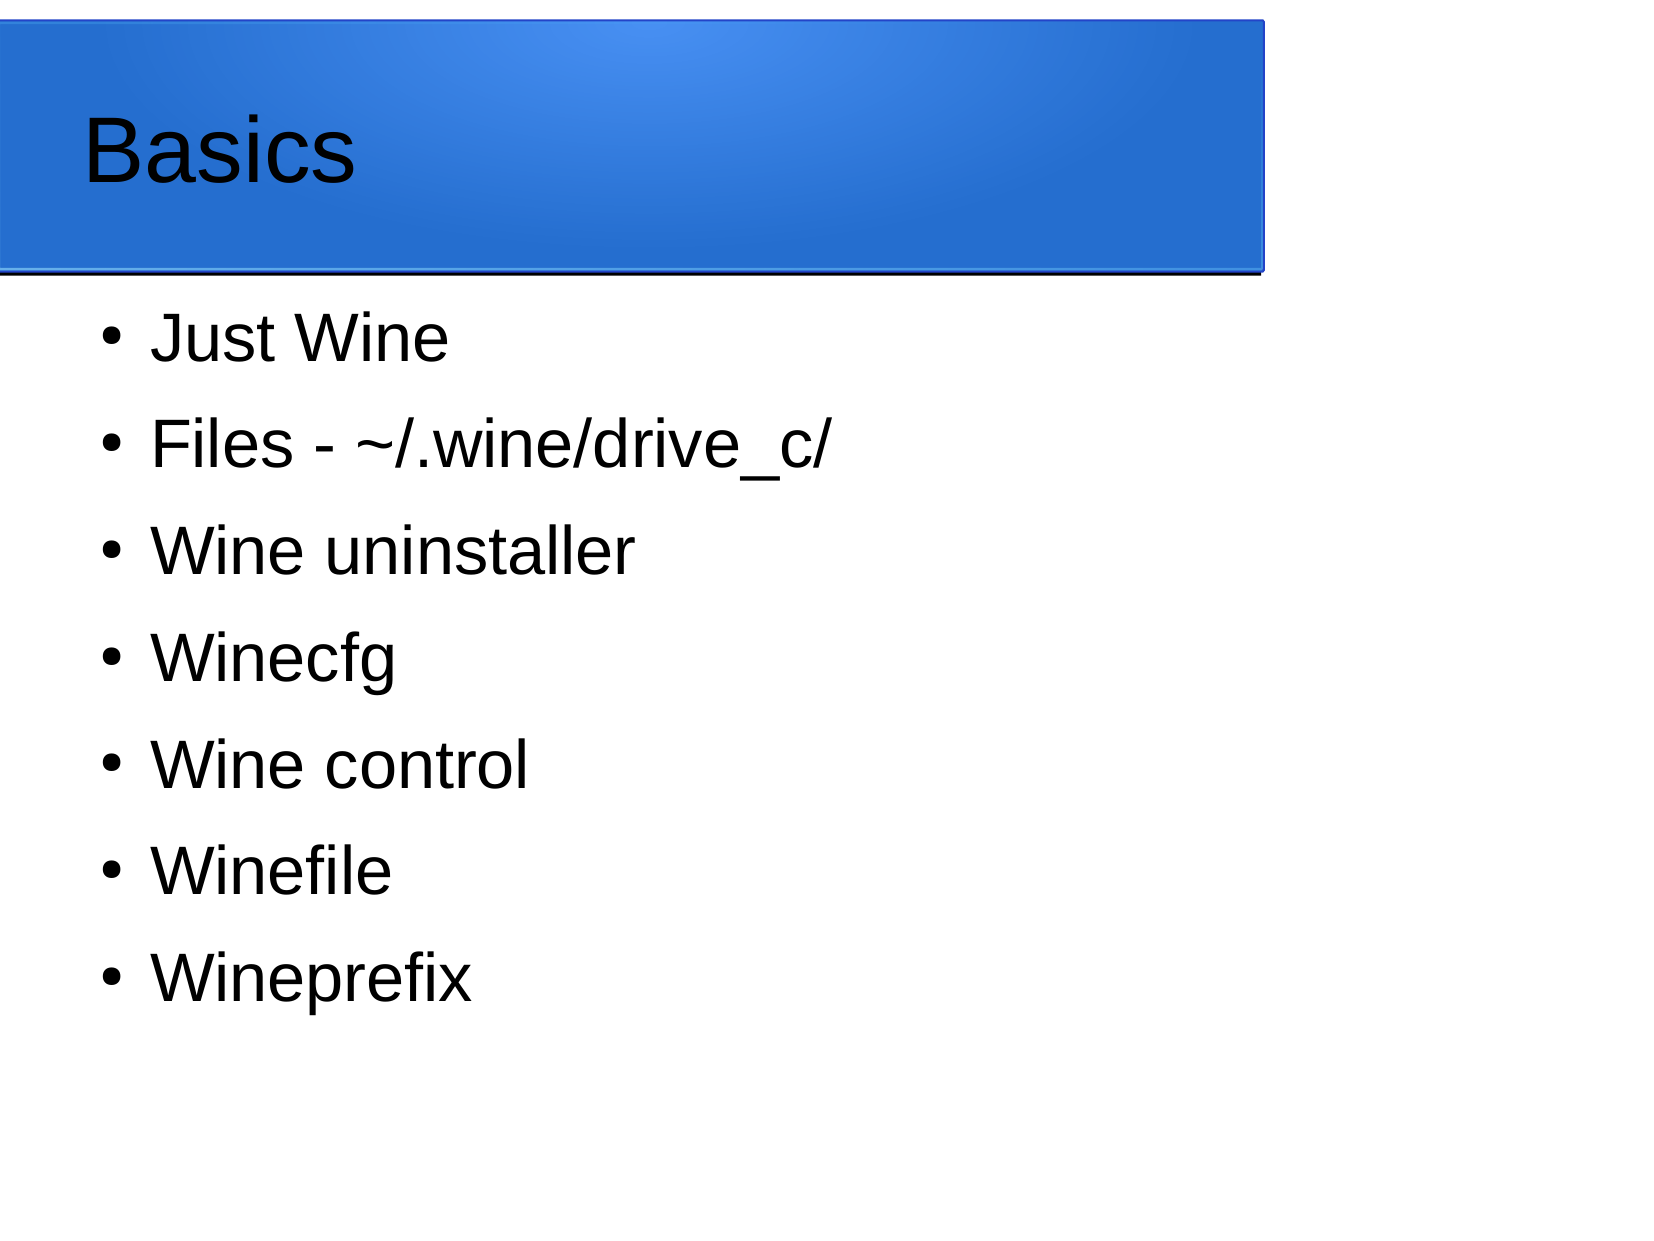

# Basics
Just Wine
Files - ~/.wine/drive_c/
Wine uninstaller
Winecfg
Wine control
Winefile
Wineprefix